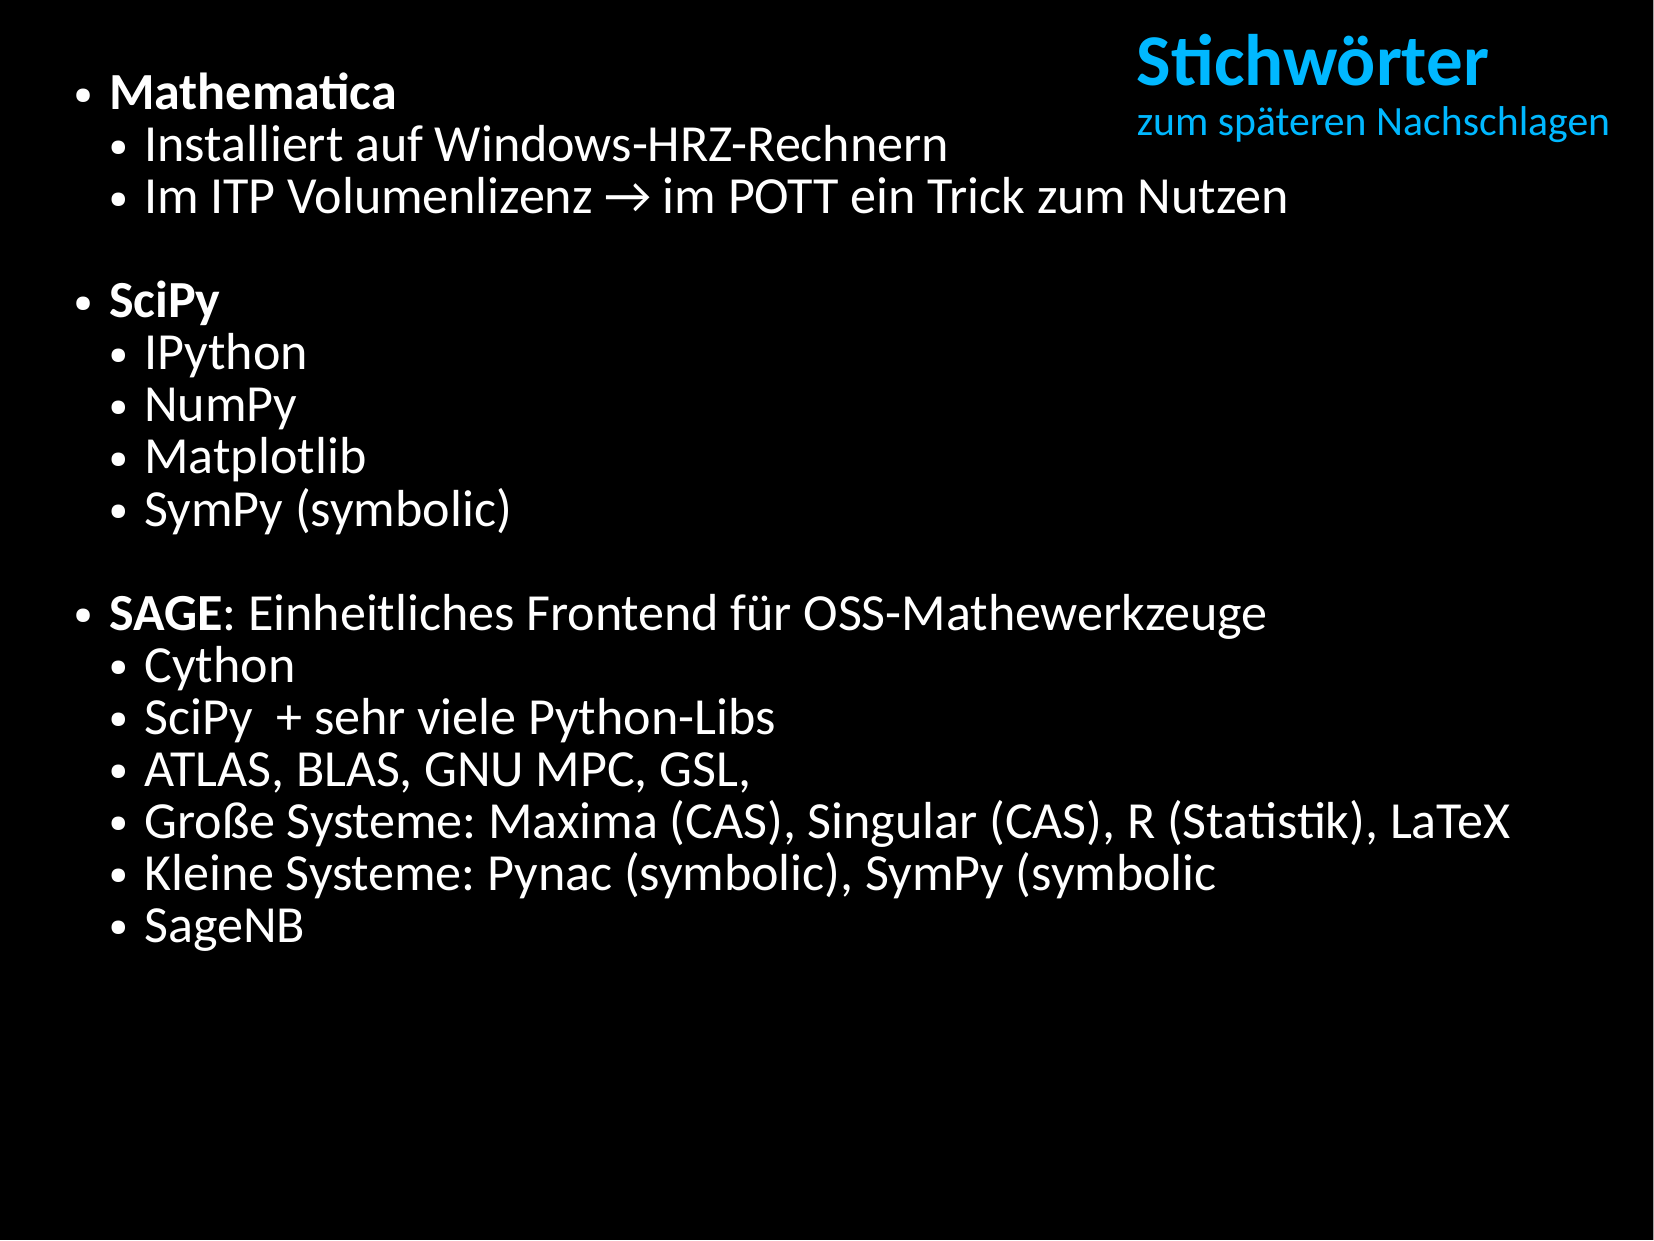

Stichwörter
zum späteren Nachschlagen
Mathematica
Installiert auf Windows-HRZ-Rechnern
Im ITP Volumenlizenz → im POTT ein Trick zum Nutzen
SciPy
IPython
NumPy
Matplotlib
SymPy (symbolic)
SAGE: Einheitliches Frontend für OSS-Mathewerkzeuge
Cython
SciPy + sehr viele Python-Libs
ATLAS, BLAS, GNU MPC, GSL,
Große Systeme: Maxima (CAS), Singular (CAS), R (Statistik), LaTeX
Kleine Systeme: Pynac (symbolic), SymPy (symbolic
SageNB